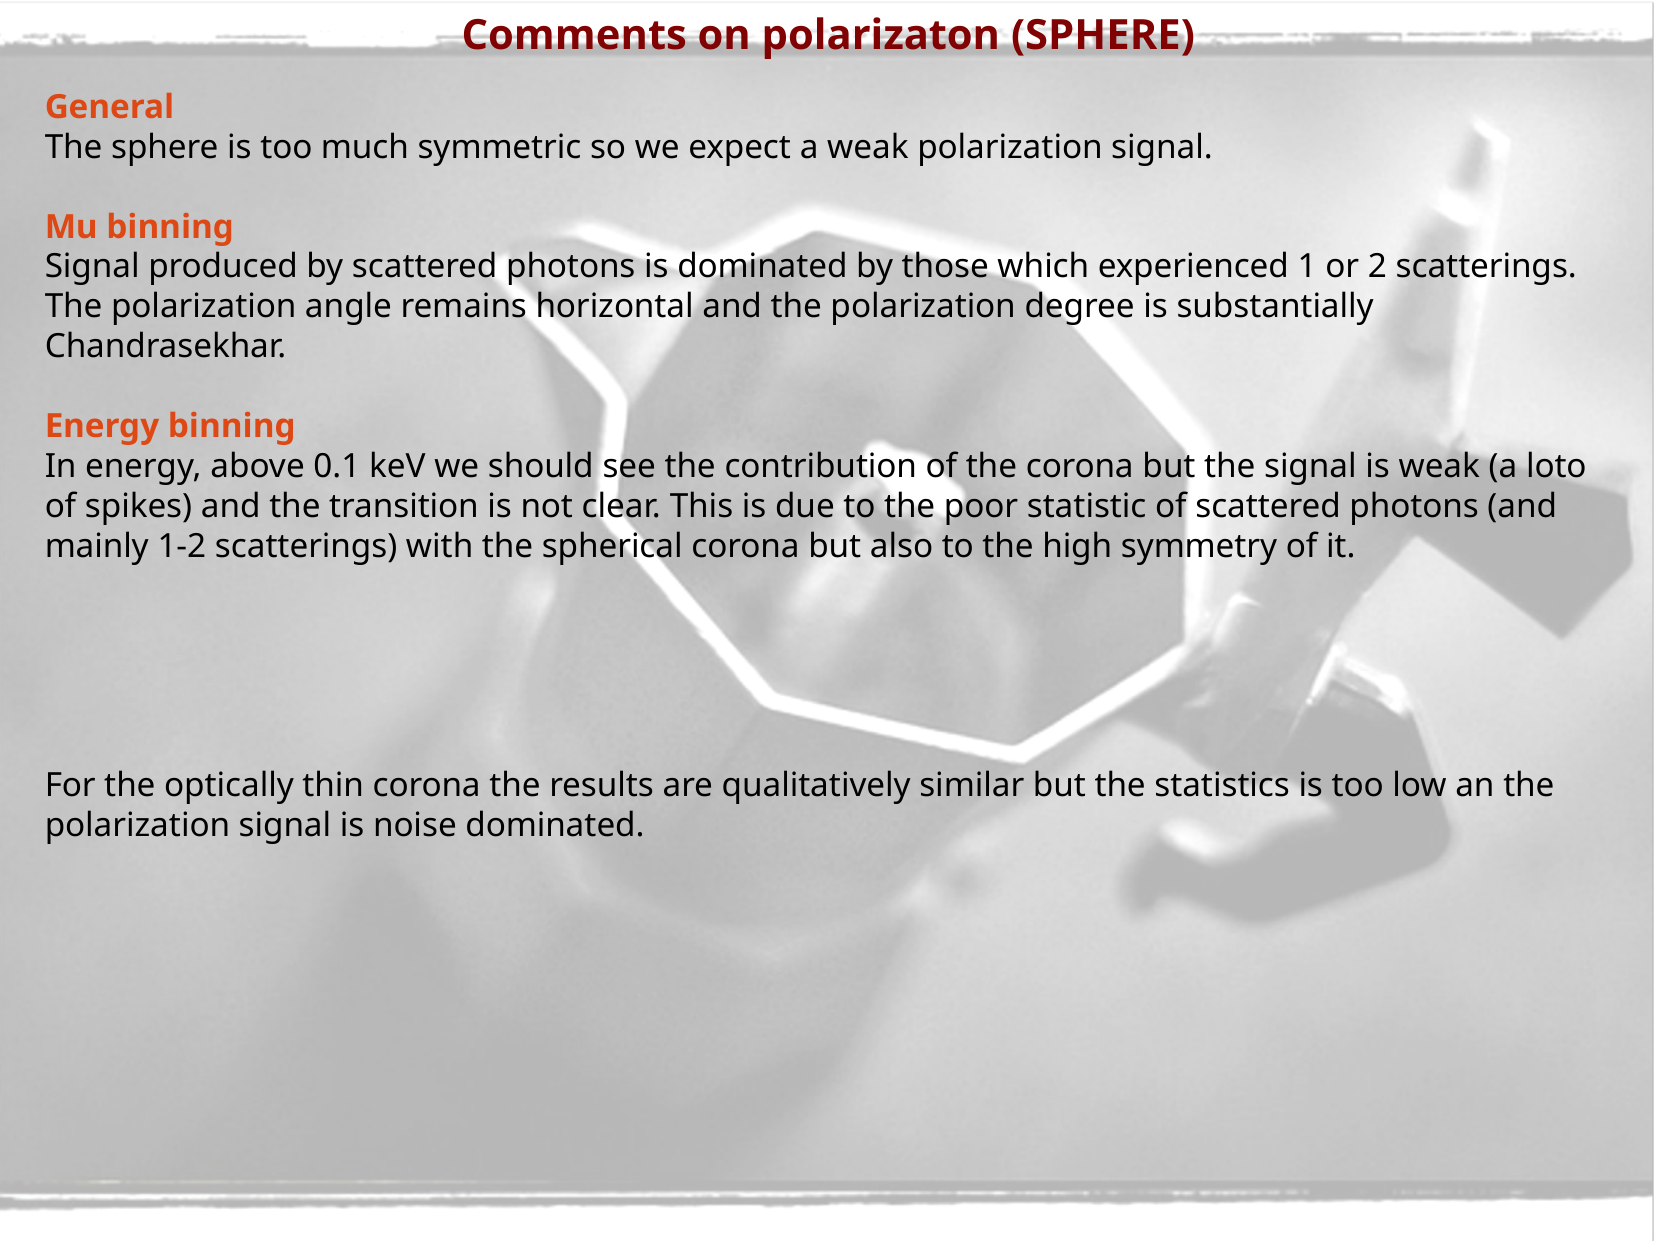

Comments on polarizaton (SPHERE)
General
The sphere is too much symmetric so we expect a weak polarization signal.
Mu binning
Signal produced by scattered photons is dominated by those which experienced 1 or 2 scatterings. The polarization angle remains horizontal and the polarization degree is substantially Chandrasekhar.
Energy binning
In energy, above 0.1 keV we should see the contribution of the corona but the signal is weak (a loto of spikes) and the transition is not clear. This is due to the poor statistic of scattered photons (and mainly 1-2 scatterings) with the spherical corona but also to the high symmetry of it.
For the optically thin corona the results are qualitatively similar but the statistics is too low an the polarization signal is noise dominated.